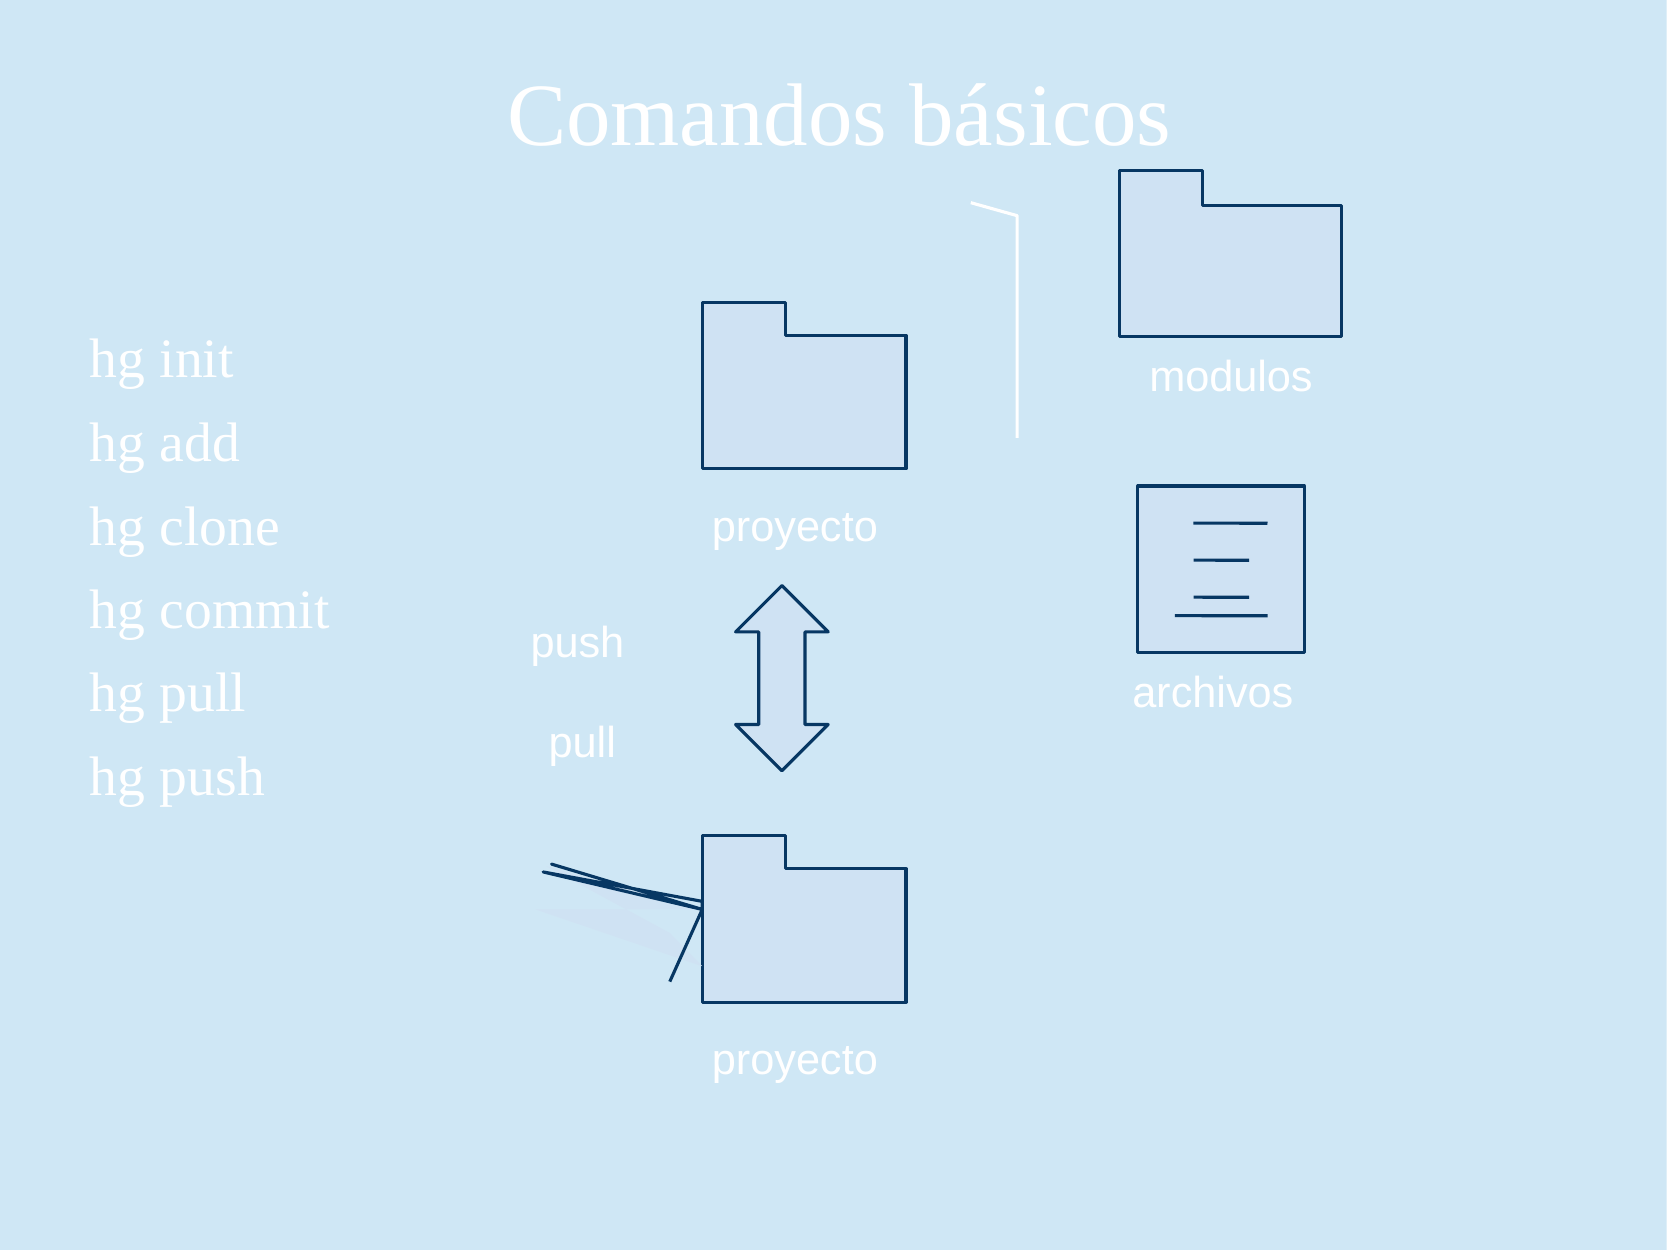

# Comandos básicos
modulos
archivos
proyecto
hg init
hg add
hg clone
hg commit
push
hg pull
pull
hg push
proyecto